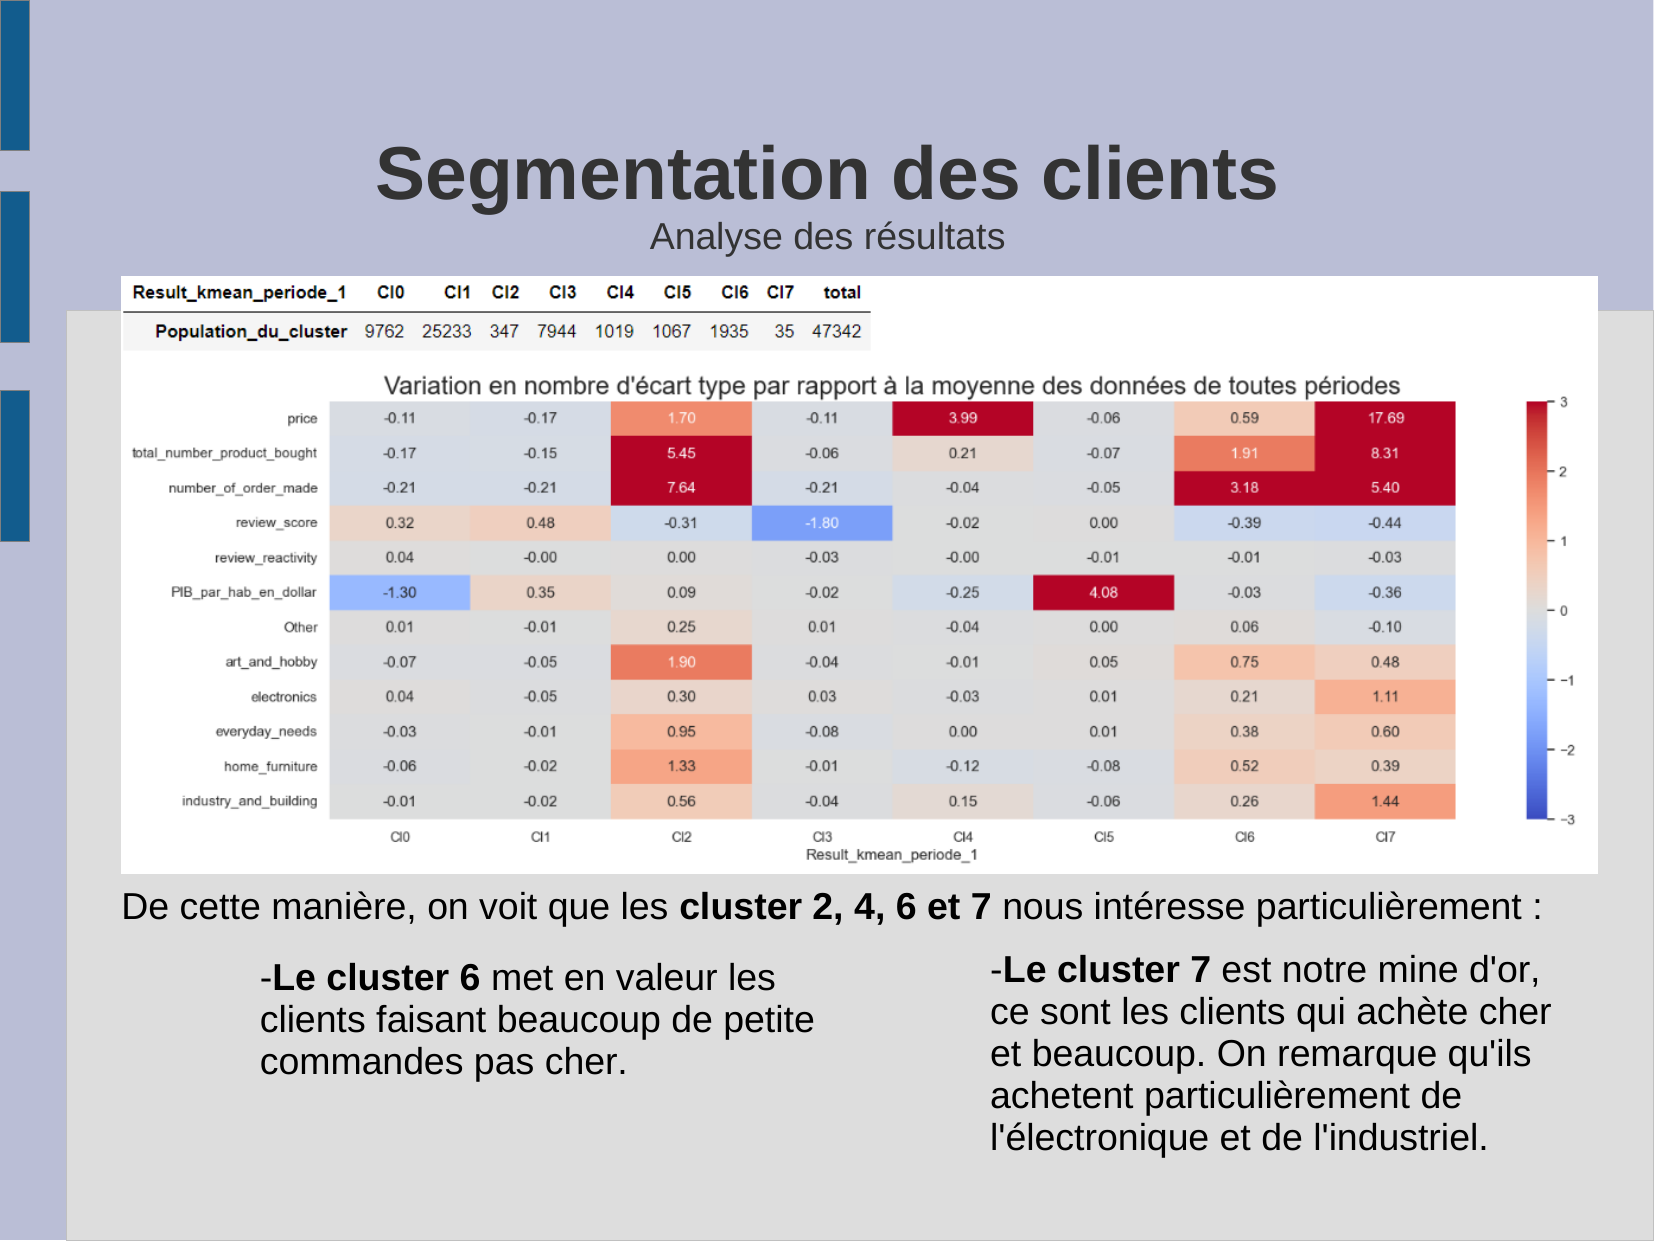

# Segmentation des clients Analyse des résultats
De cette manière, on voit que les cluster 2, 4, 6 et 7 nous intéresse particulièrement :
-Le cluster 7 est notre mine d'or, ce sont les clients qui achète cher et beaucoup. On remarque qu'ils achetent particulièrement de l'électronique et de l'industriel.
-Le cluster 6 met en valeur les clients faisant beaucoup de petite commandes pas cher.